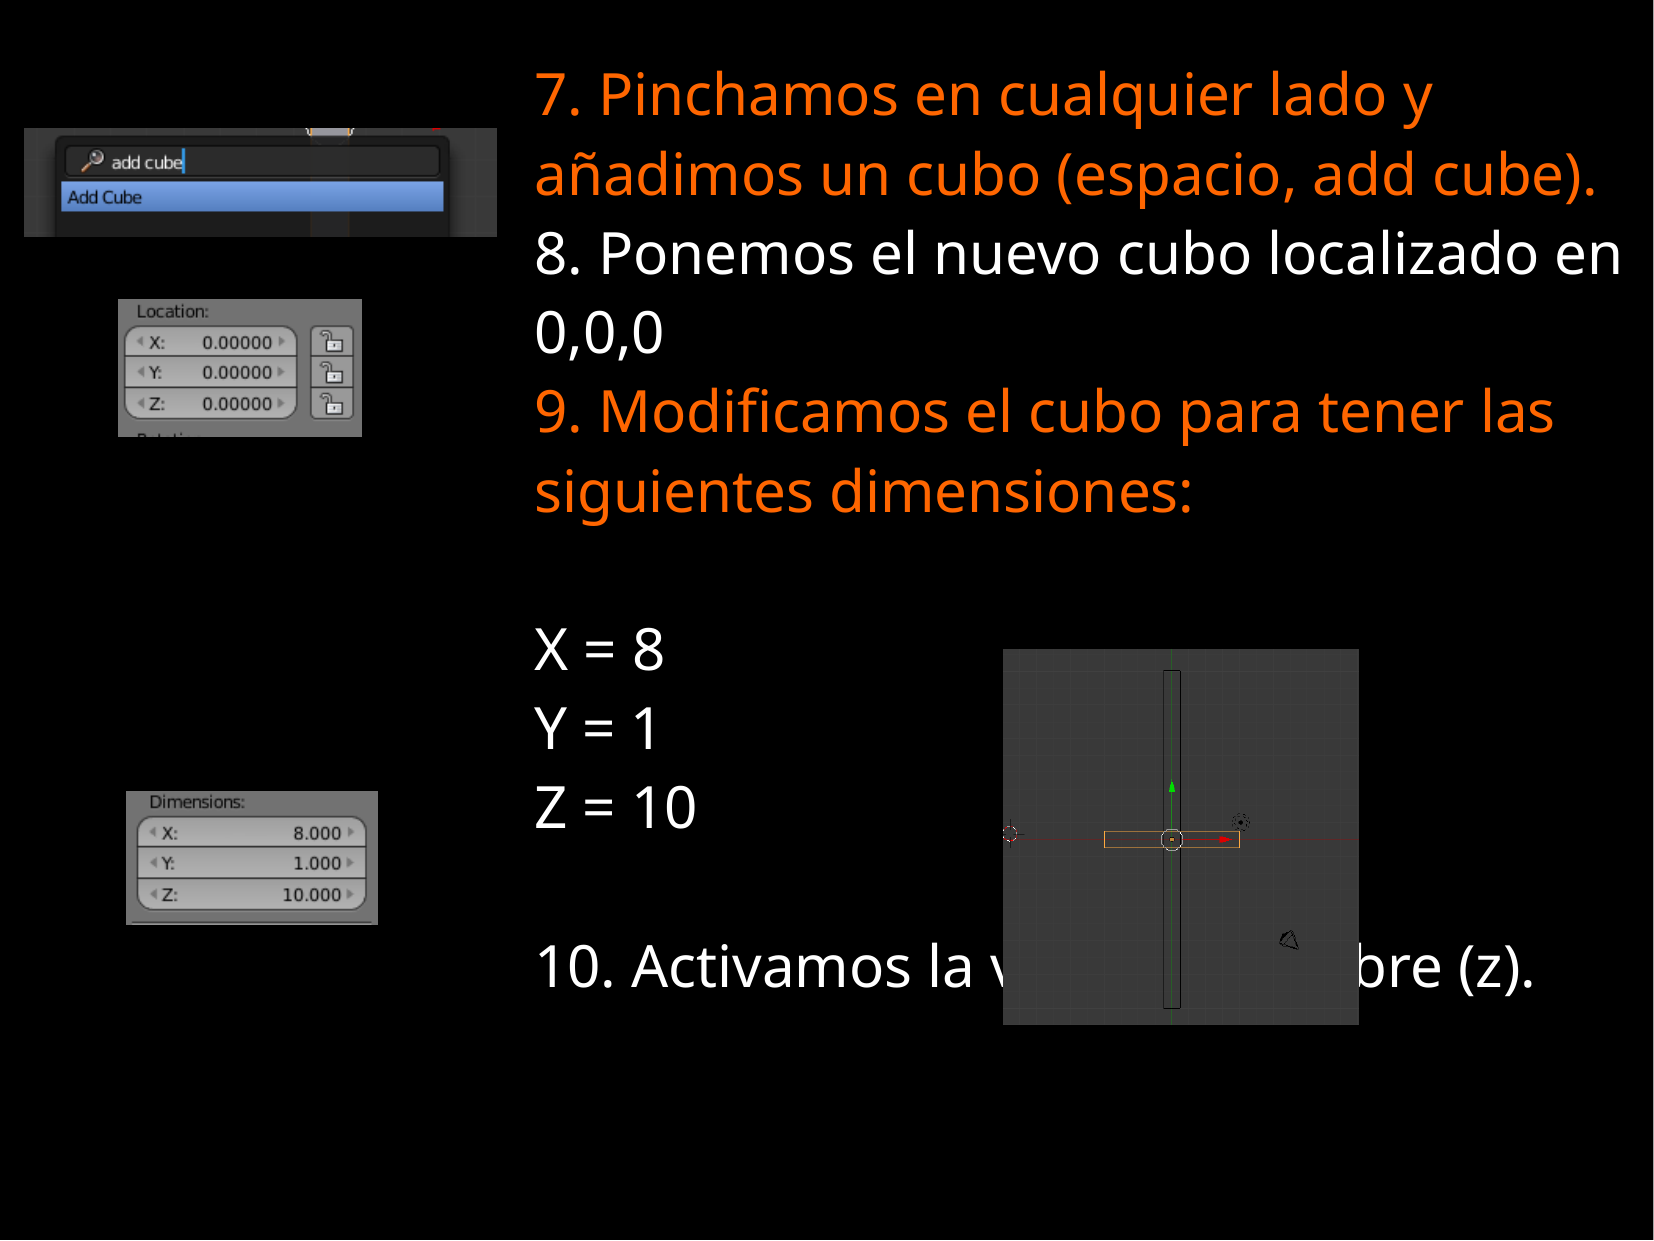

7. Pinchamos en cualquier lado y añadimos un cubo (espacio, add cube).
8. Ponemos el nuevo cubo localizado en 0,0,0
9. Modificamos el cubo para tener las siguientes dimensiones:
X = 8
Y = 1
Z = 10
10. Activamos la vista en alambre (z).